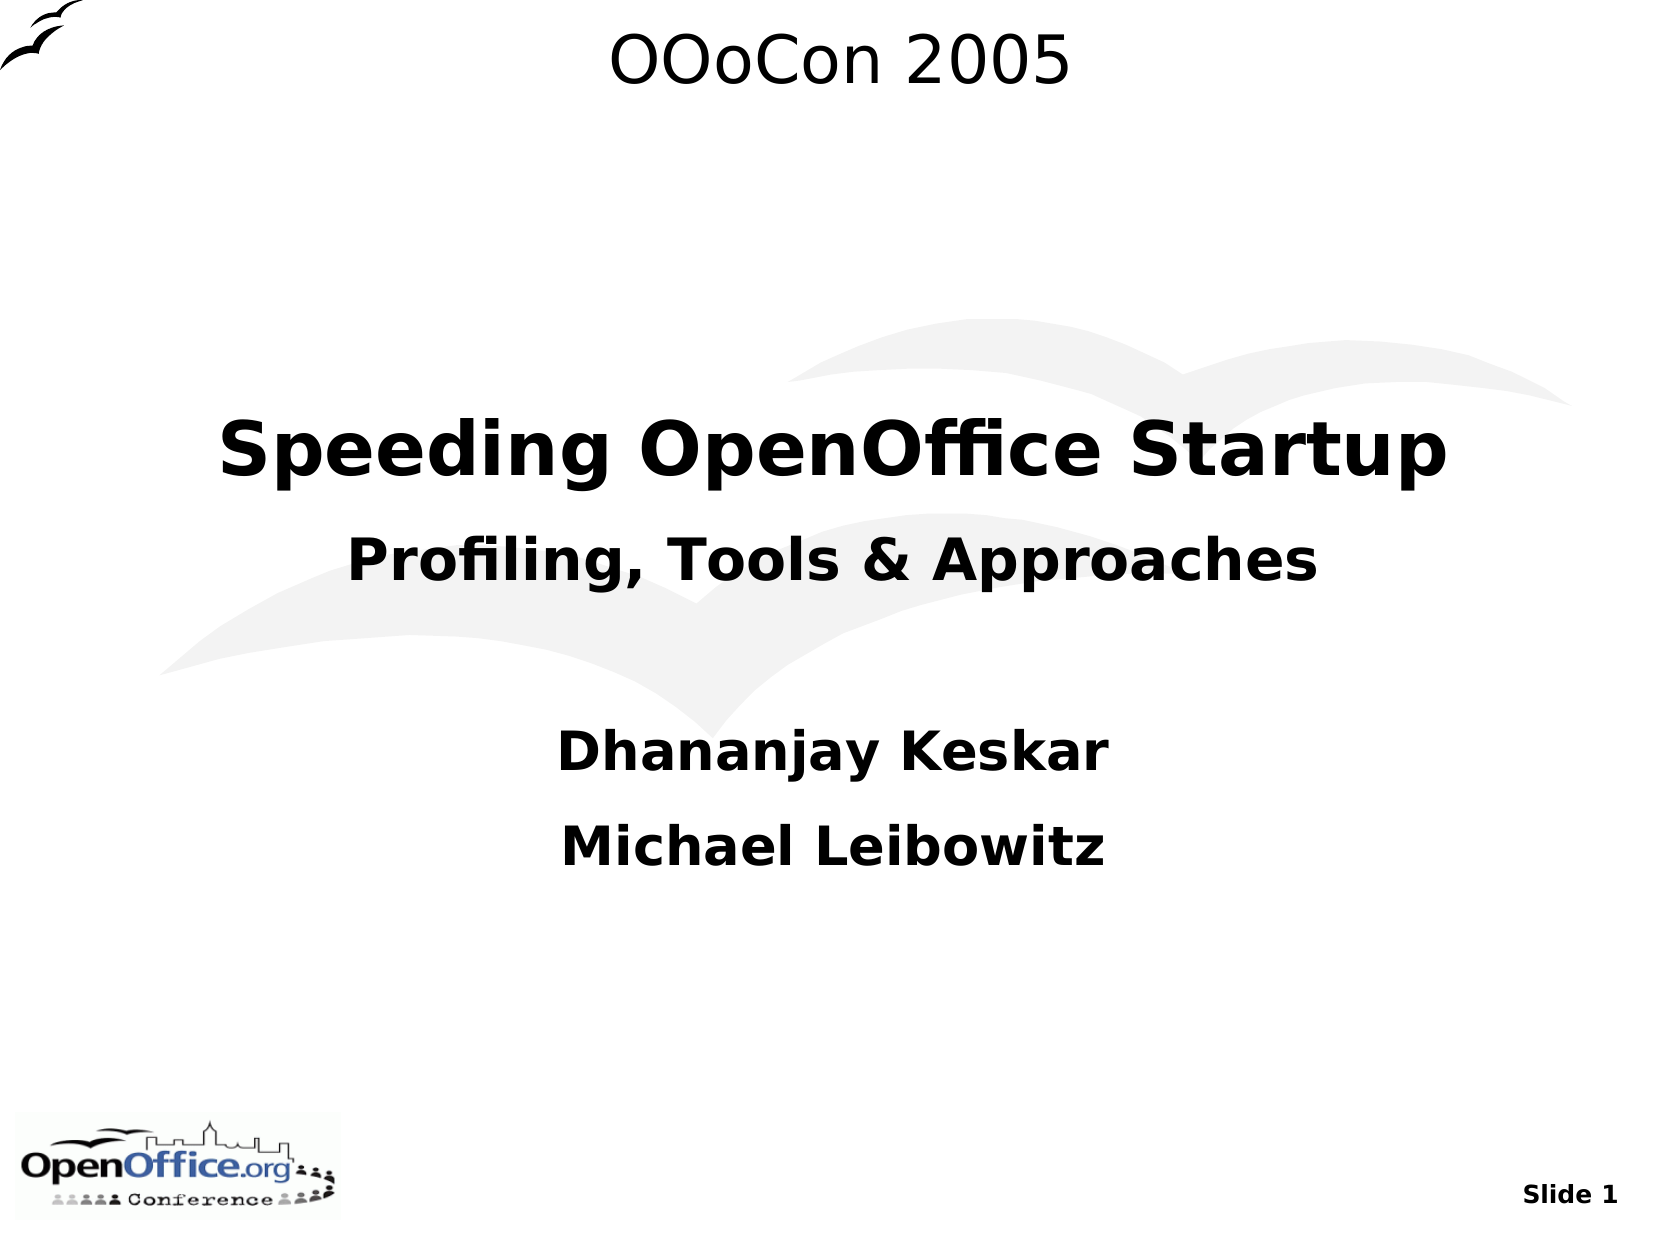

# OOoCon 2005
Speeding OpenOffice Startup
Profiling, Tools & Approaches
Dhananjay Keskar
Michael Leibowitz